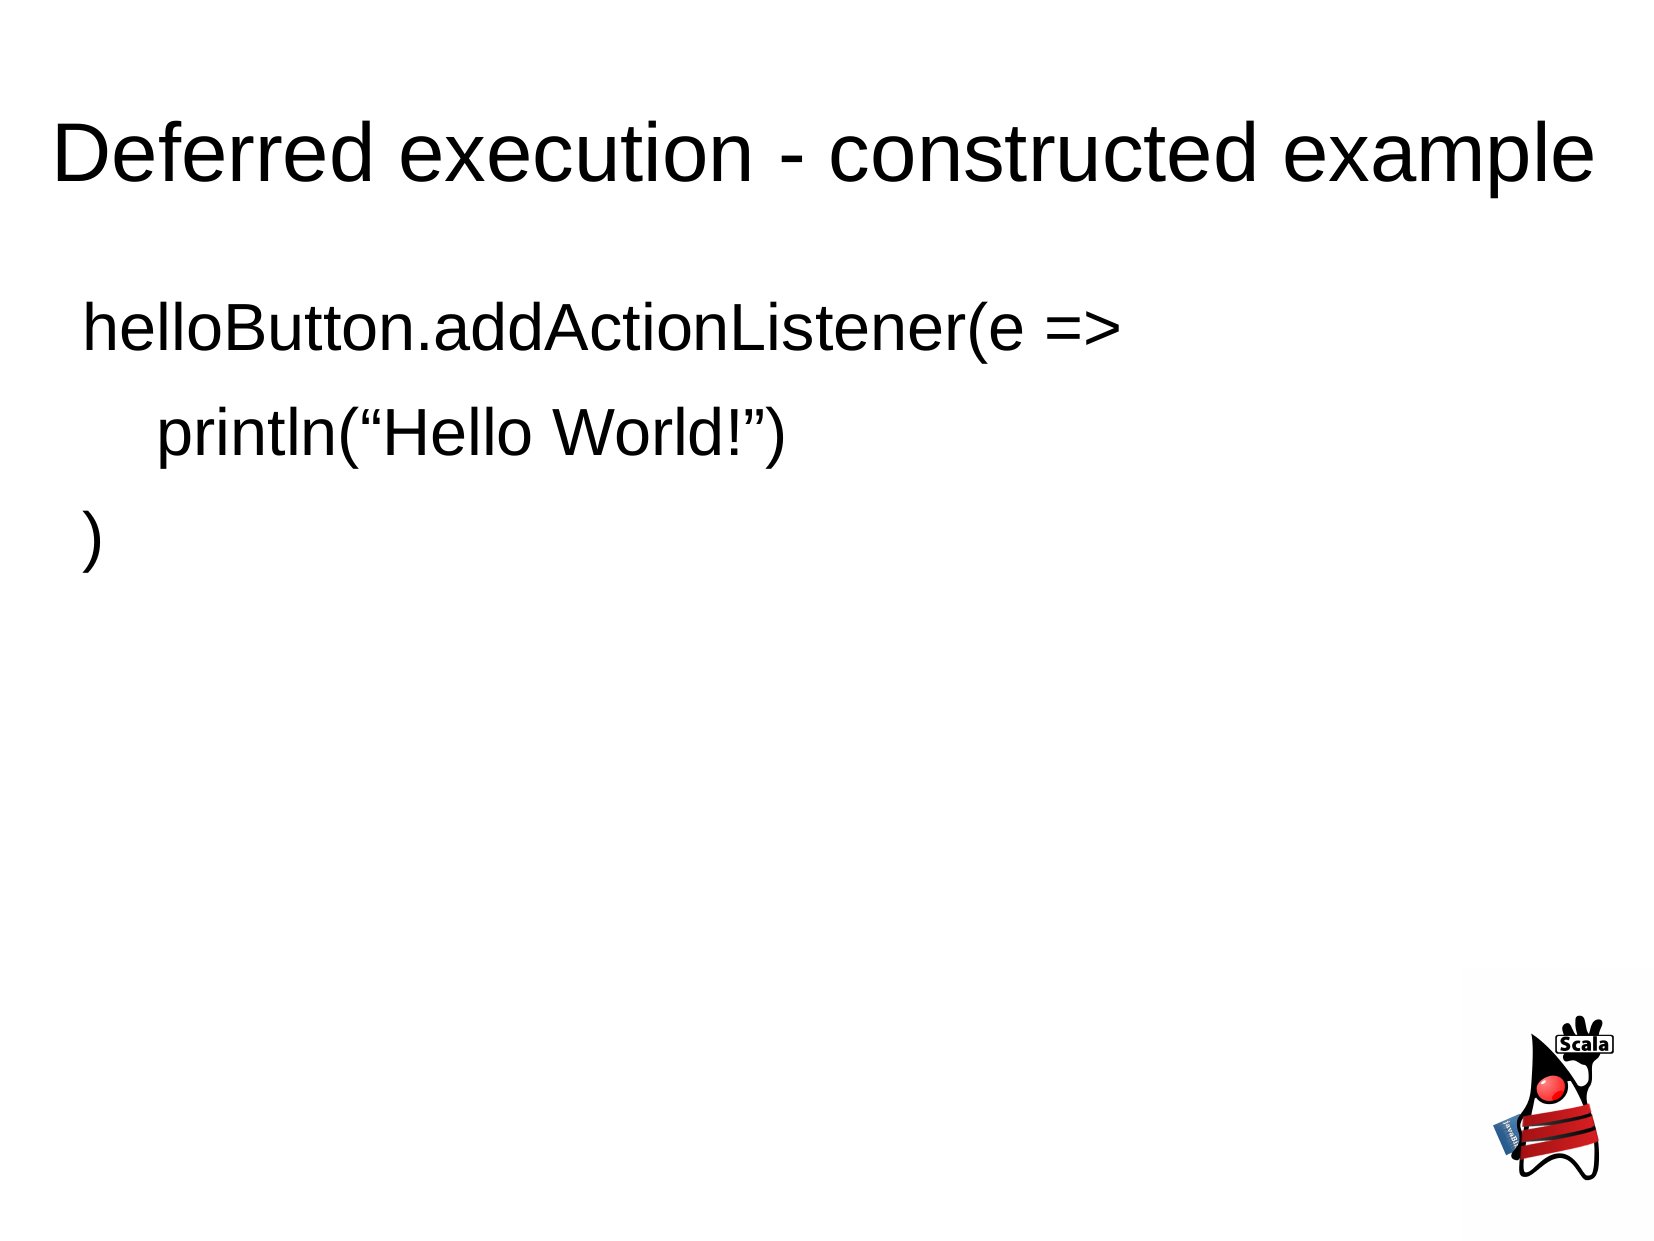

# Deferred execution - constructed example
helloButton.addActionListener(e =>
 println(“Hello World!”)
)